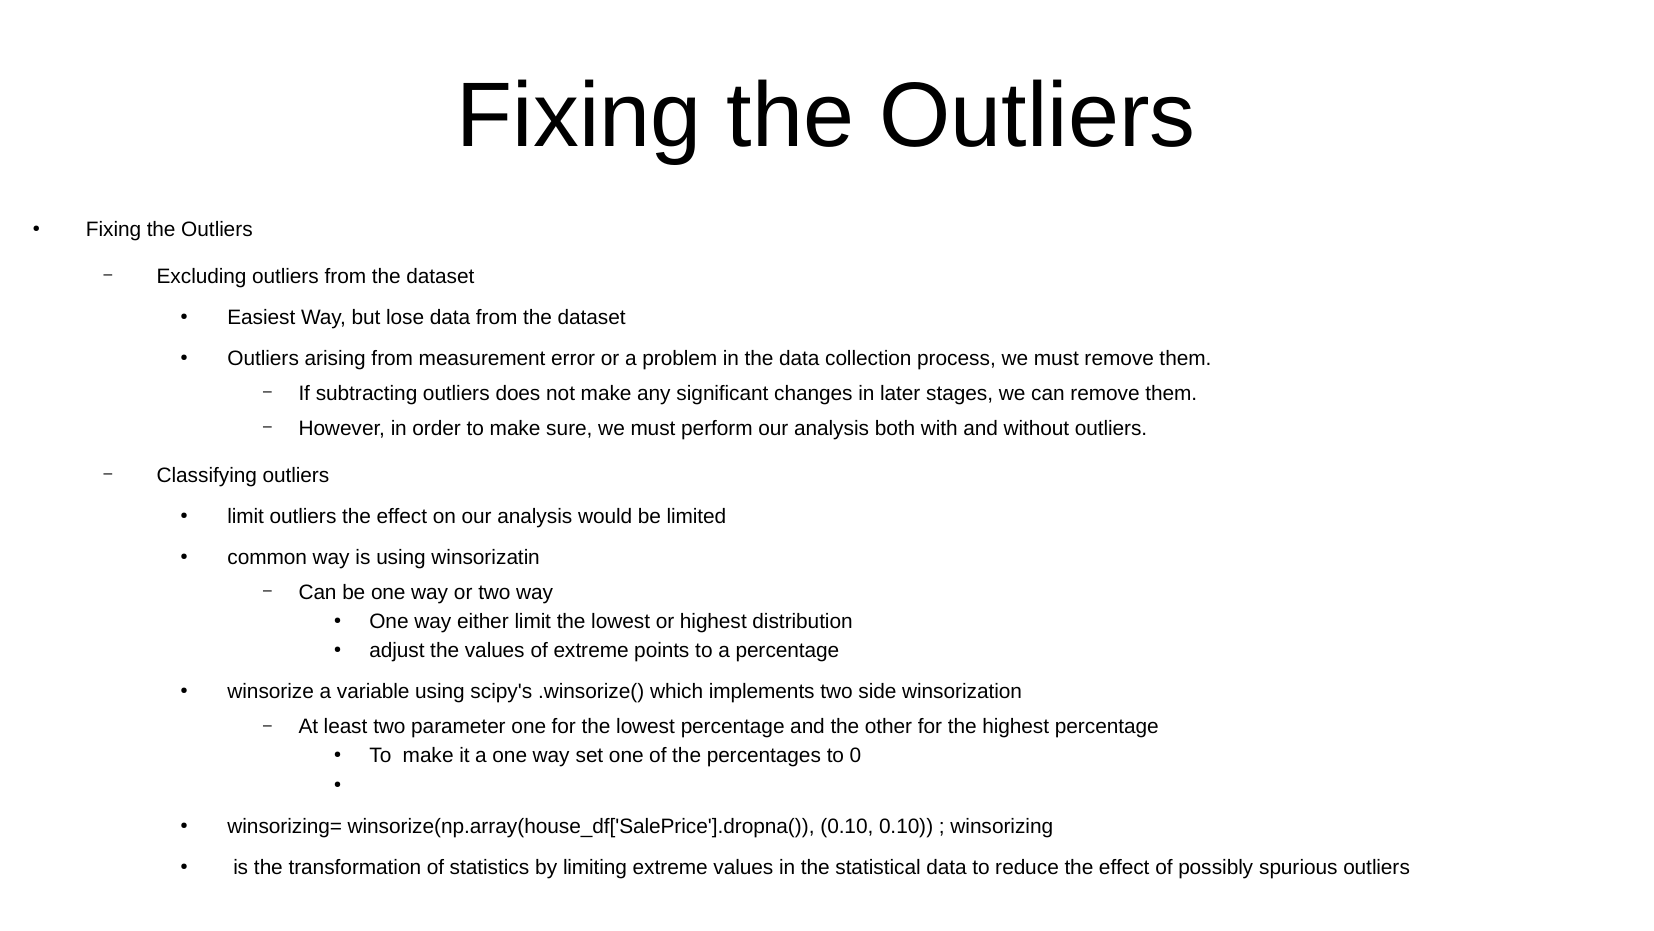

# Fixing the Outliers
Fixing the Outliers
Excluding outliers from the dataset
Easiest Way, but lose data from the dataset
Outliers arising from measurement error or a problem in the data collection process, we must remove them.
If subtracting outliers does not make any significant changes in later stages, we can remove them.
However, in order to make sure, we must perform our analysis both with and without outliers.
Classifying outliers
limit outliers the effect on our analysis would be limited
common way is using winsorizatin
Can be one way or two way
One way either limit the lowest or highest distribution
adjust the values of extreme points to a percentage
winsorize a variable using scipy's .winsorize() which implements two side winsorization
At least two parameter one for the lowest percentage and the other for the highest percentage
To make it a one way set one of the percentages to 0
winsorizing= winsorize(np.array(house_df['SalePrice'].dropna()), (0.10, 0.10)) ; winsorizing
 is the transformation of statistics by limiting extreme values in the statistical data to reduce the effect of possibly spurious outliers